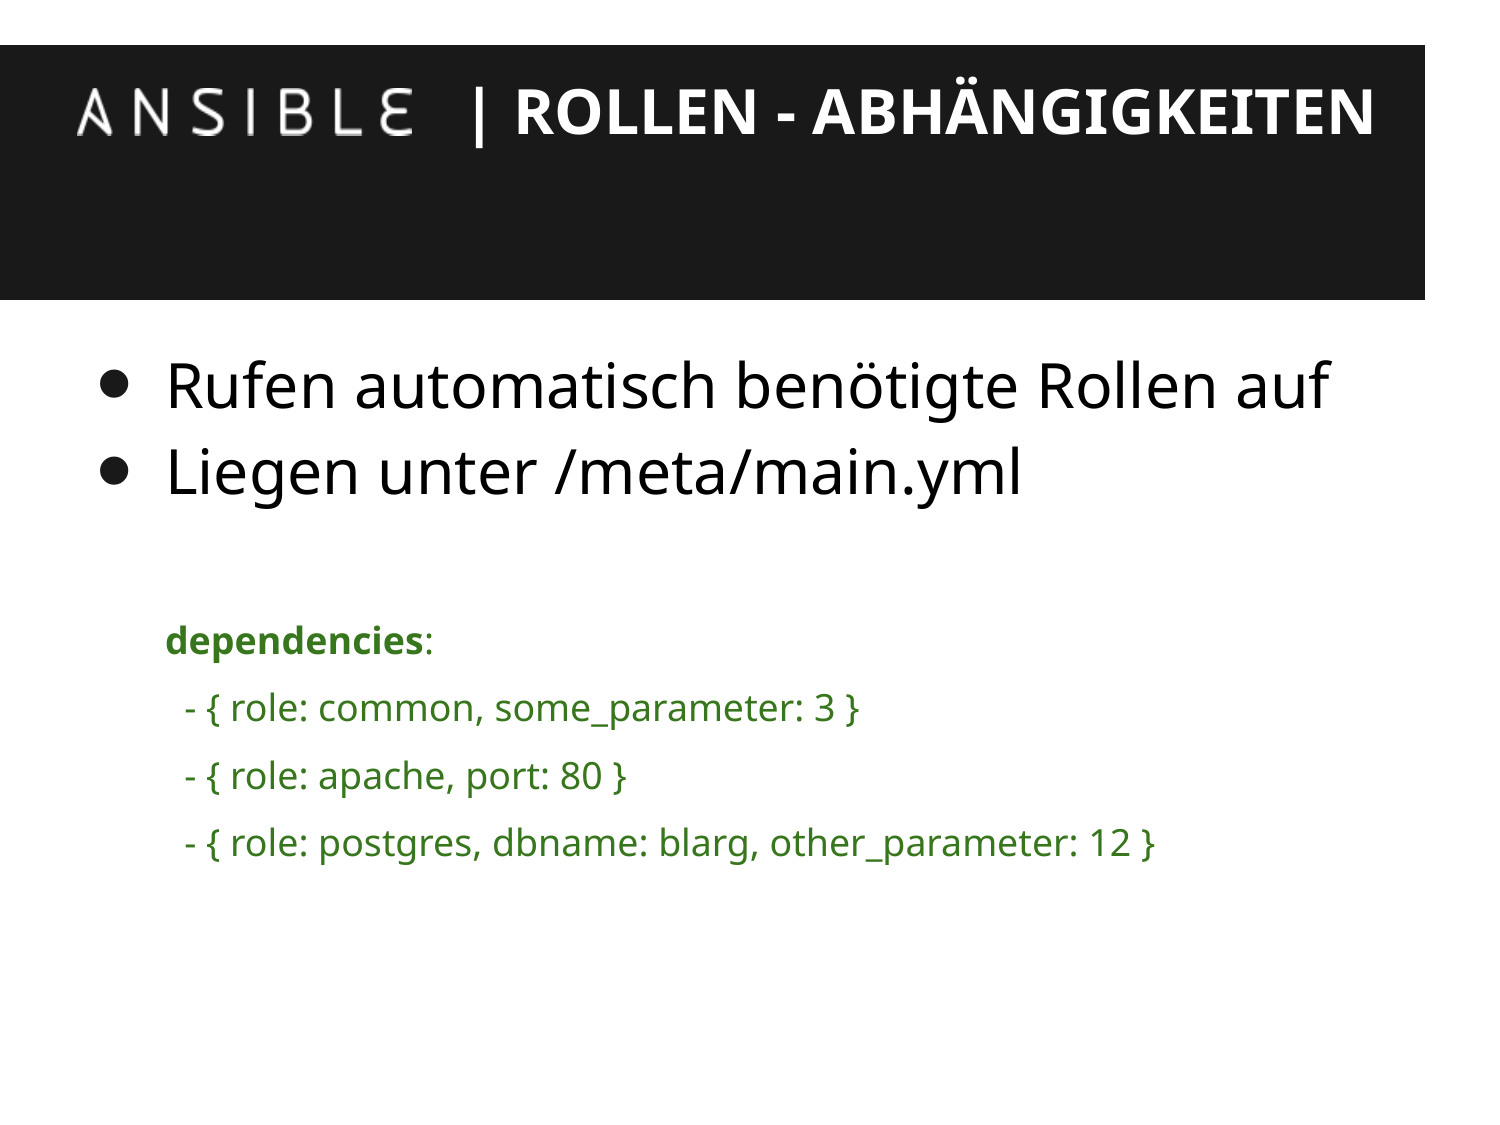

| ROLLEN - ABHÄNGIGKEITEN
# Rufen automatisch benötigte Rollen auf
Liegen unter /meta/main.yml
dependencies:
 - { role: common, some_parameter: 3 }
 - { role: apache, port: 80 }
 - { role: postgres, dbname: blarg, other_parameter: 12 }